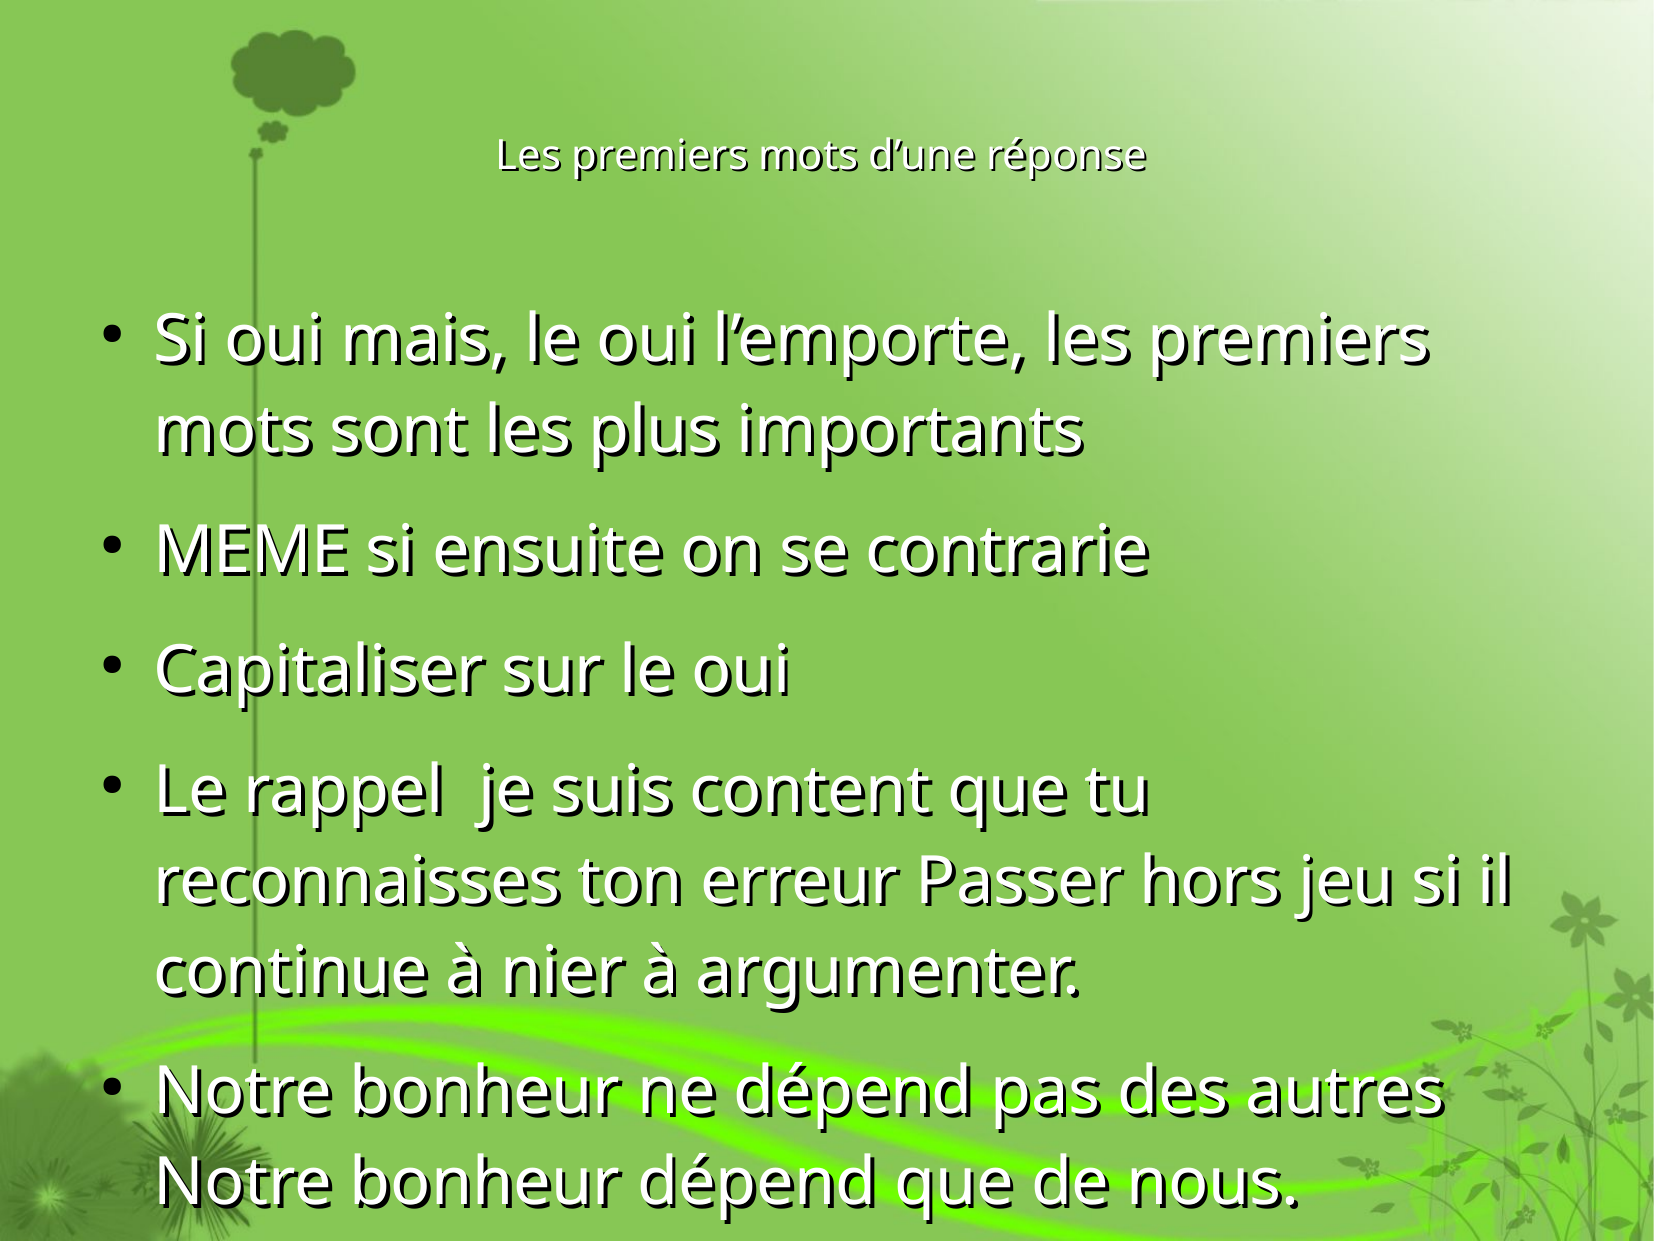

# Les premiers mots d’une réponse
Si oui mais, le oui l’emporte, les premiers mots sont les plus importants
MEME si ensuite on se contrarie
Capitaliser sur le oui
Le rappel je suis content que tu reconnaisses ton erreur Passer hors jeu si il continue à nier à argumenter.
Notre bonheur ne dépend pas des autres Notre bonheur dépend que de nous.
Le moyen d’atteindre l’autre par są mauvaise humeur